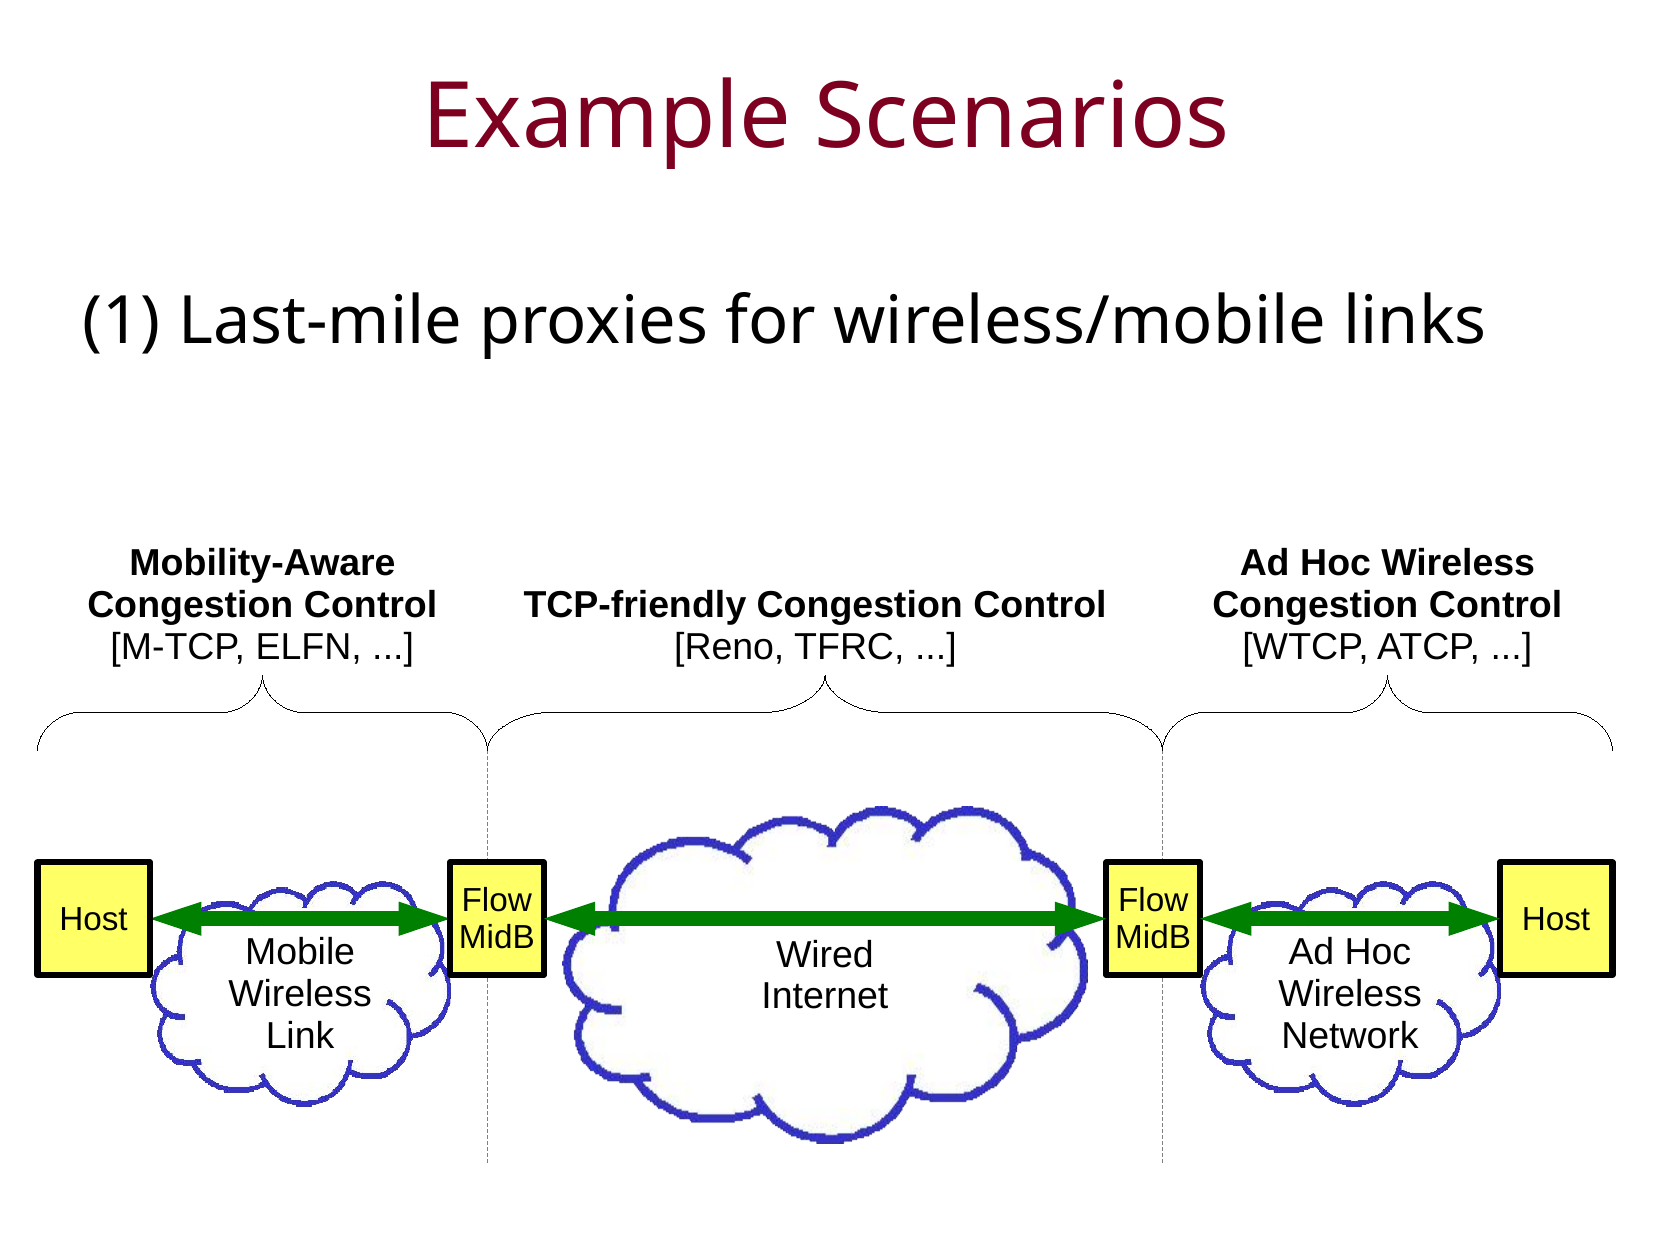

# Example Scenarios
(1) Last-mile proxies for wireless/mobile links
Mobility-Aware
Congestion Control
[M-TCP, ELFN, ...]
Ad Hoc Wireless
Congestion Control
[WTCP, ATCP, ...]
TCP-friendly Congestion Control
[Reno, TFRC, ...]
Wired
Internet
Host
Flow
MidB
Flow
MidB
Host
Mobile
Wireless
Link
Ad Hoc
Wireless
Network